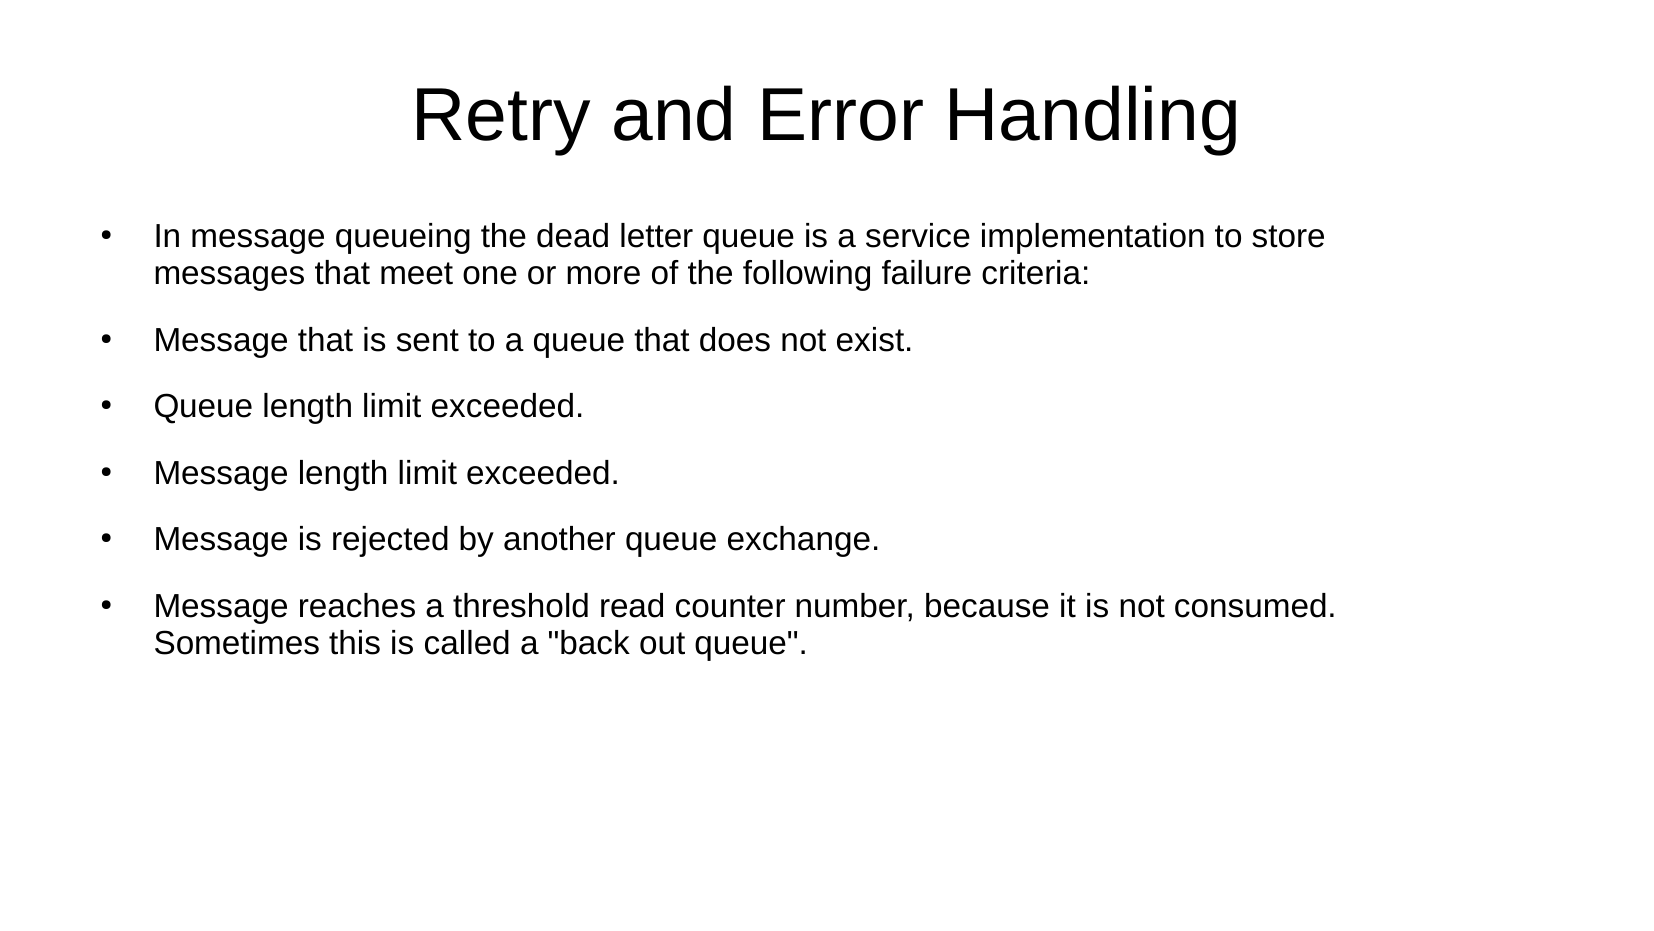

# Retry and Error Handling
In message queueing the dead letter queue is a service implementation to store messages that meet one or more of the following failure criteria:
Message that is sent to a queue that does not exist.
Queue length limit exceeded.
Message length limit exceeded.
Message is rejected by another queue exchange.
Message reaches a threshold read counter number, because it is not consumed. Sometimes this is called a "back out queue".